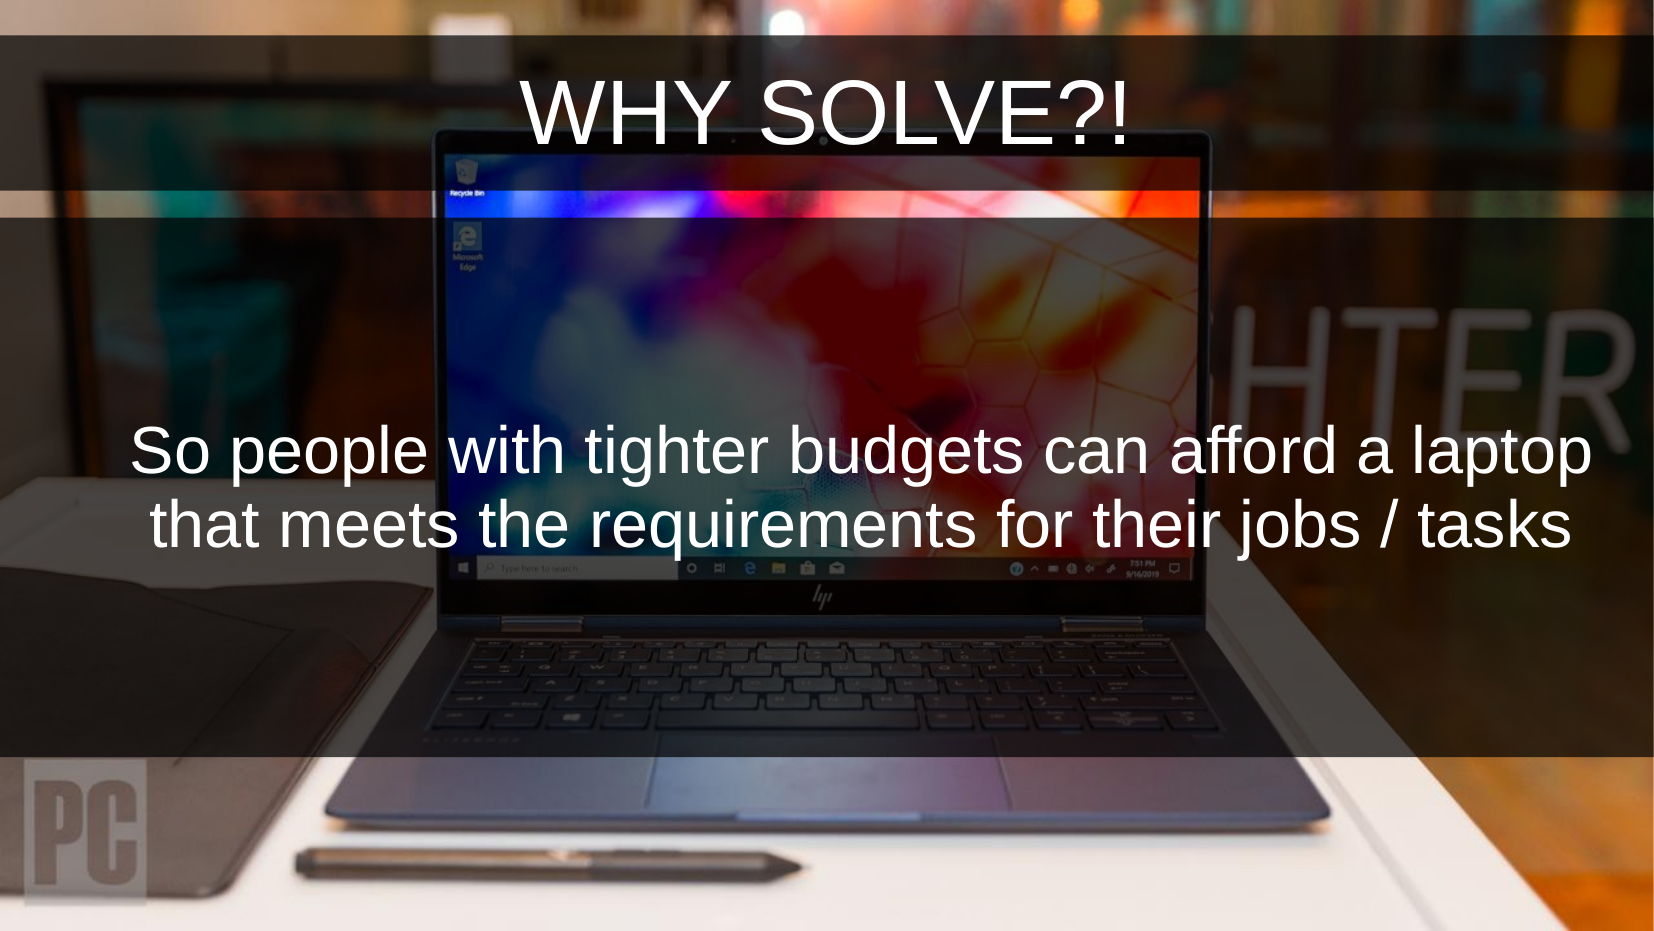

WHY SOLVE?!
# So people with tighter budgets can afford a laptop that meets the requirements for their jobs / tasks